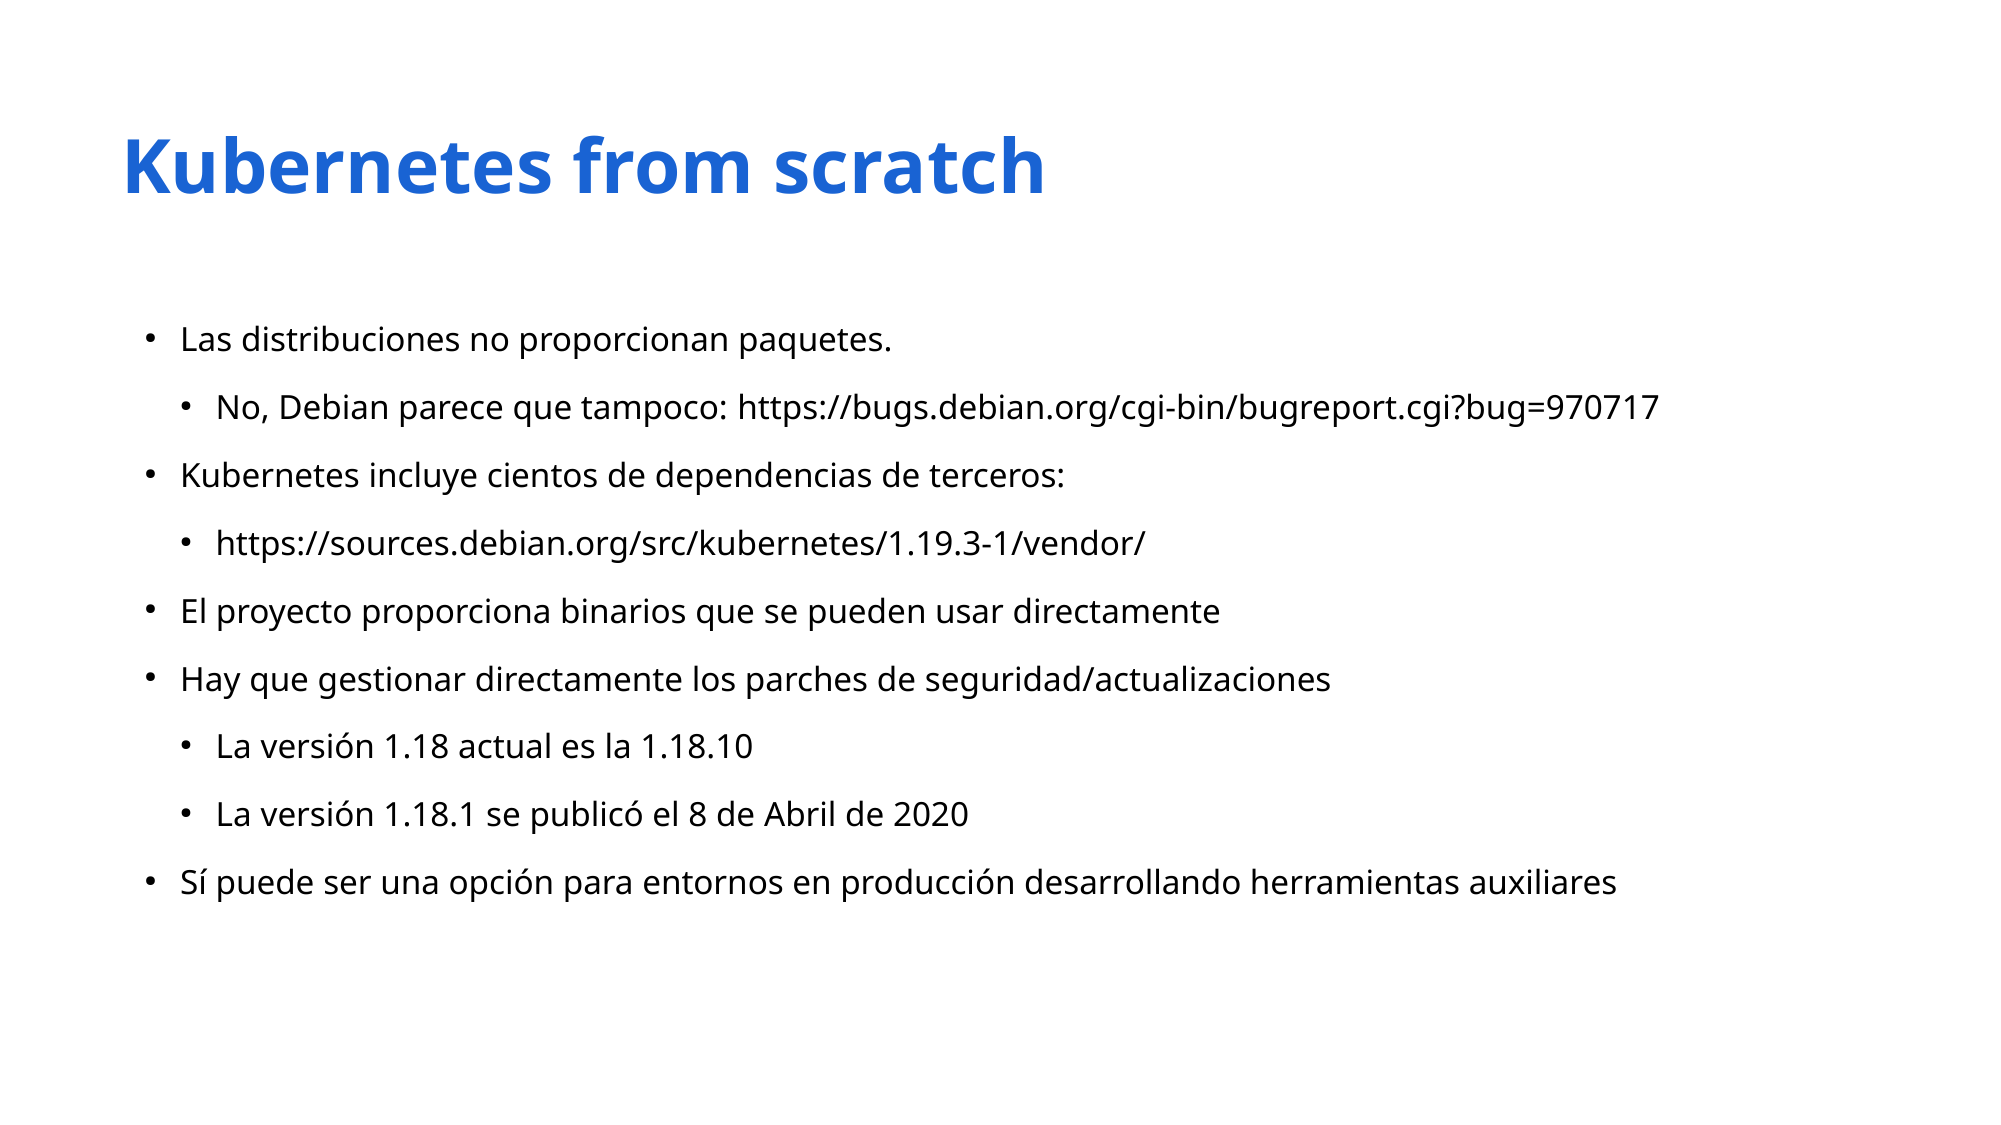

Kubernetes from scratch
Las distribuciones no proporcionan paquetes.
No, Debian parece que tampoco: https://bugs.debian.org/cgi-bin/bugreport.cgi?bug=970717
Kubernetes incluye cientos de dependencias de terceros:
https://sources.debian.org/src/kubernetes/1.19.3-1/vendor/
El proyecto proporciona binarios que se pueden usar directamente
Hay que gestionar directamente los parches de seguridad/actualizaciones
La versión 1.18 actual es la 1.18.10
La versión 1.18.1 se publicó el 8 de Abril de 2020
Sí puede ser una opción para entornos en producción desarrollando herramientas auxiliares